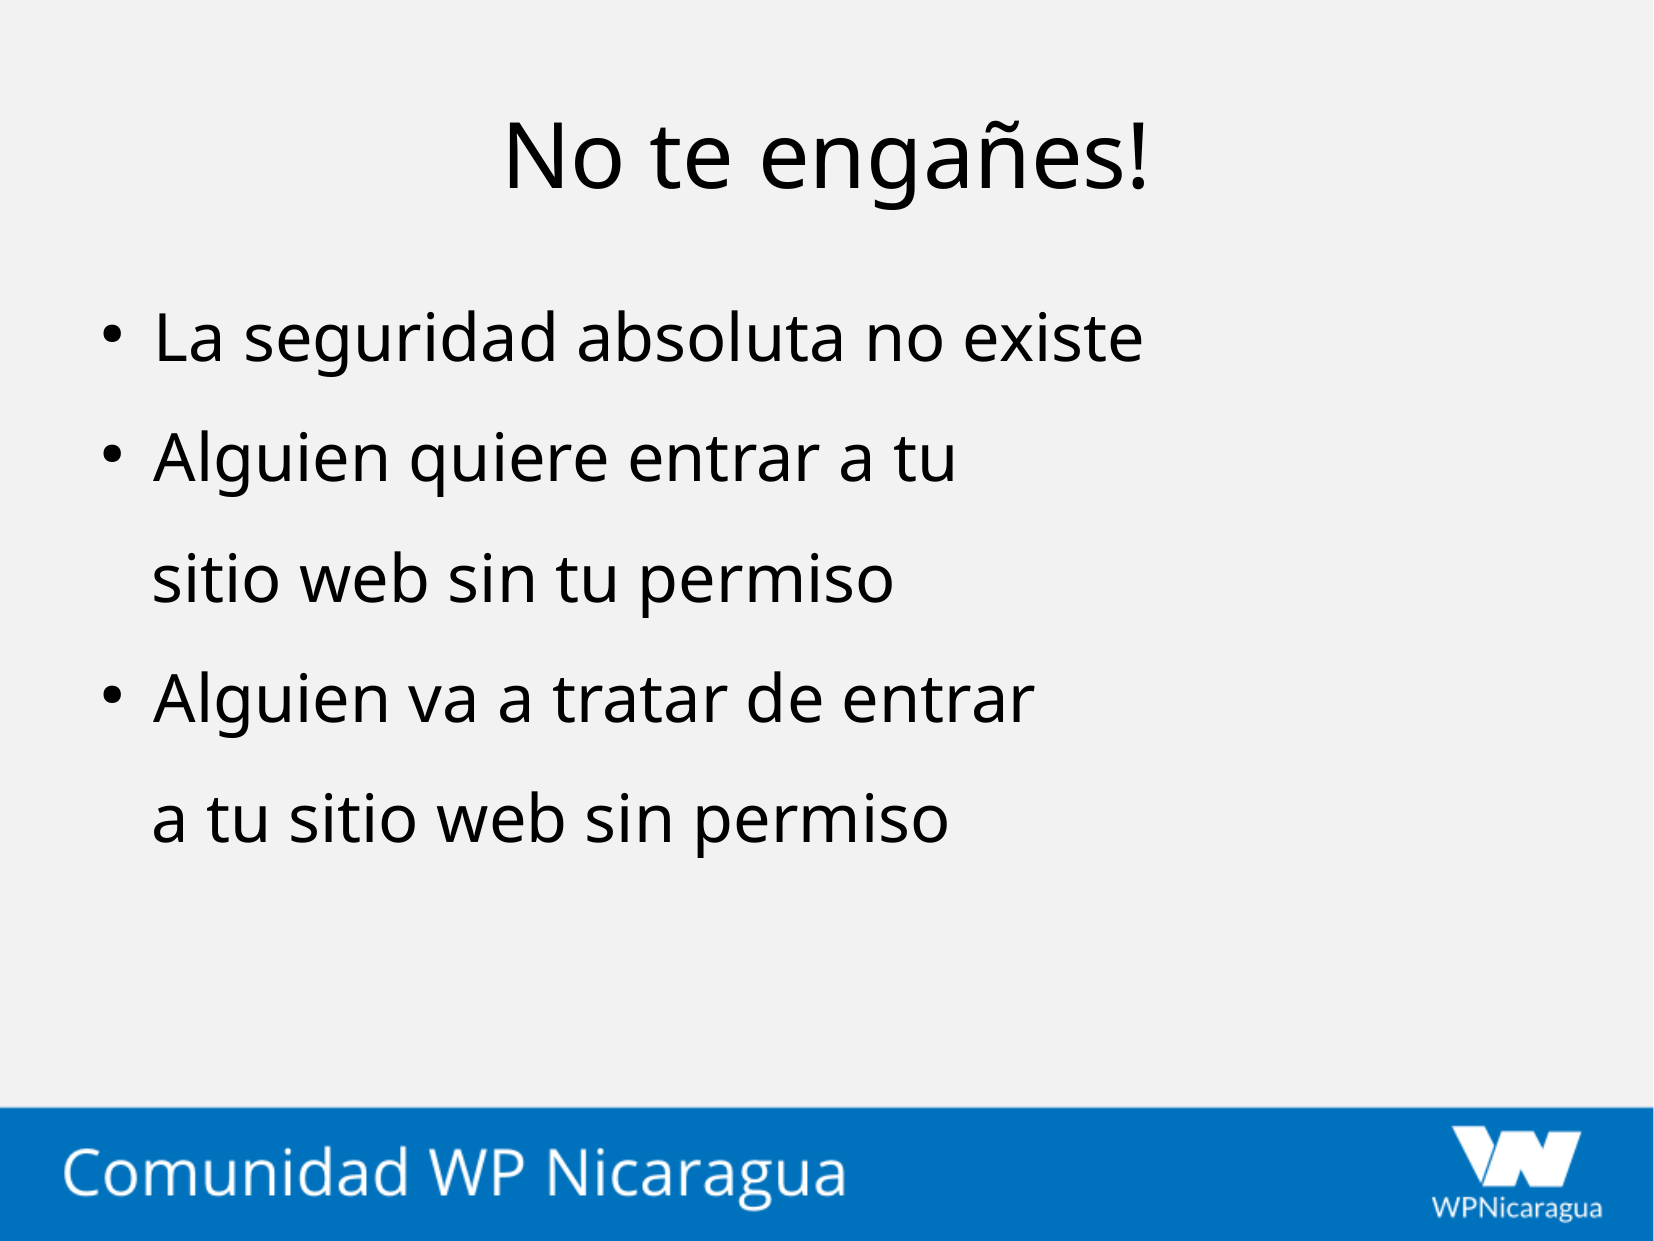

# No te engañes!
La seguridad absoluta no existe
Alguien quiere entrar a tu
 sitio web sin tu permiso
Alguien va a tratar de entrar
 a tu sitio web sin permiso